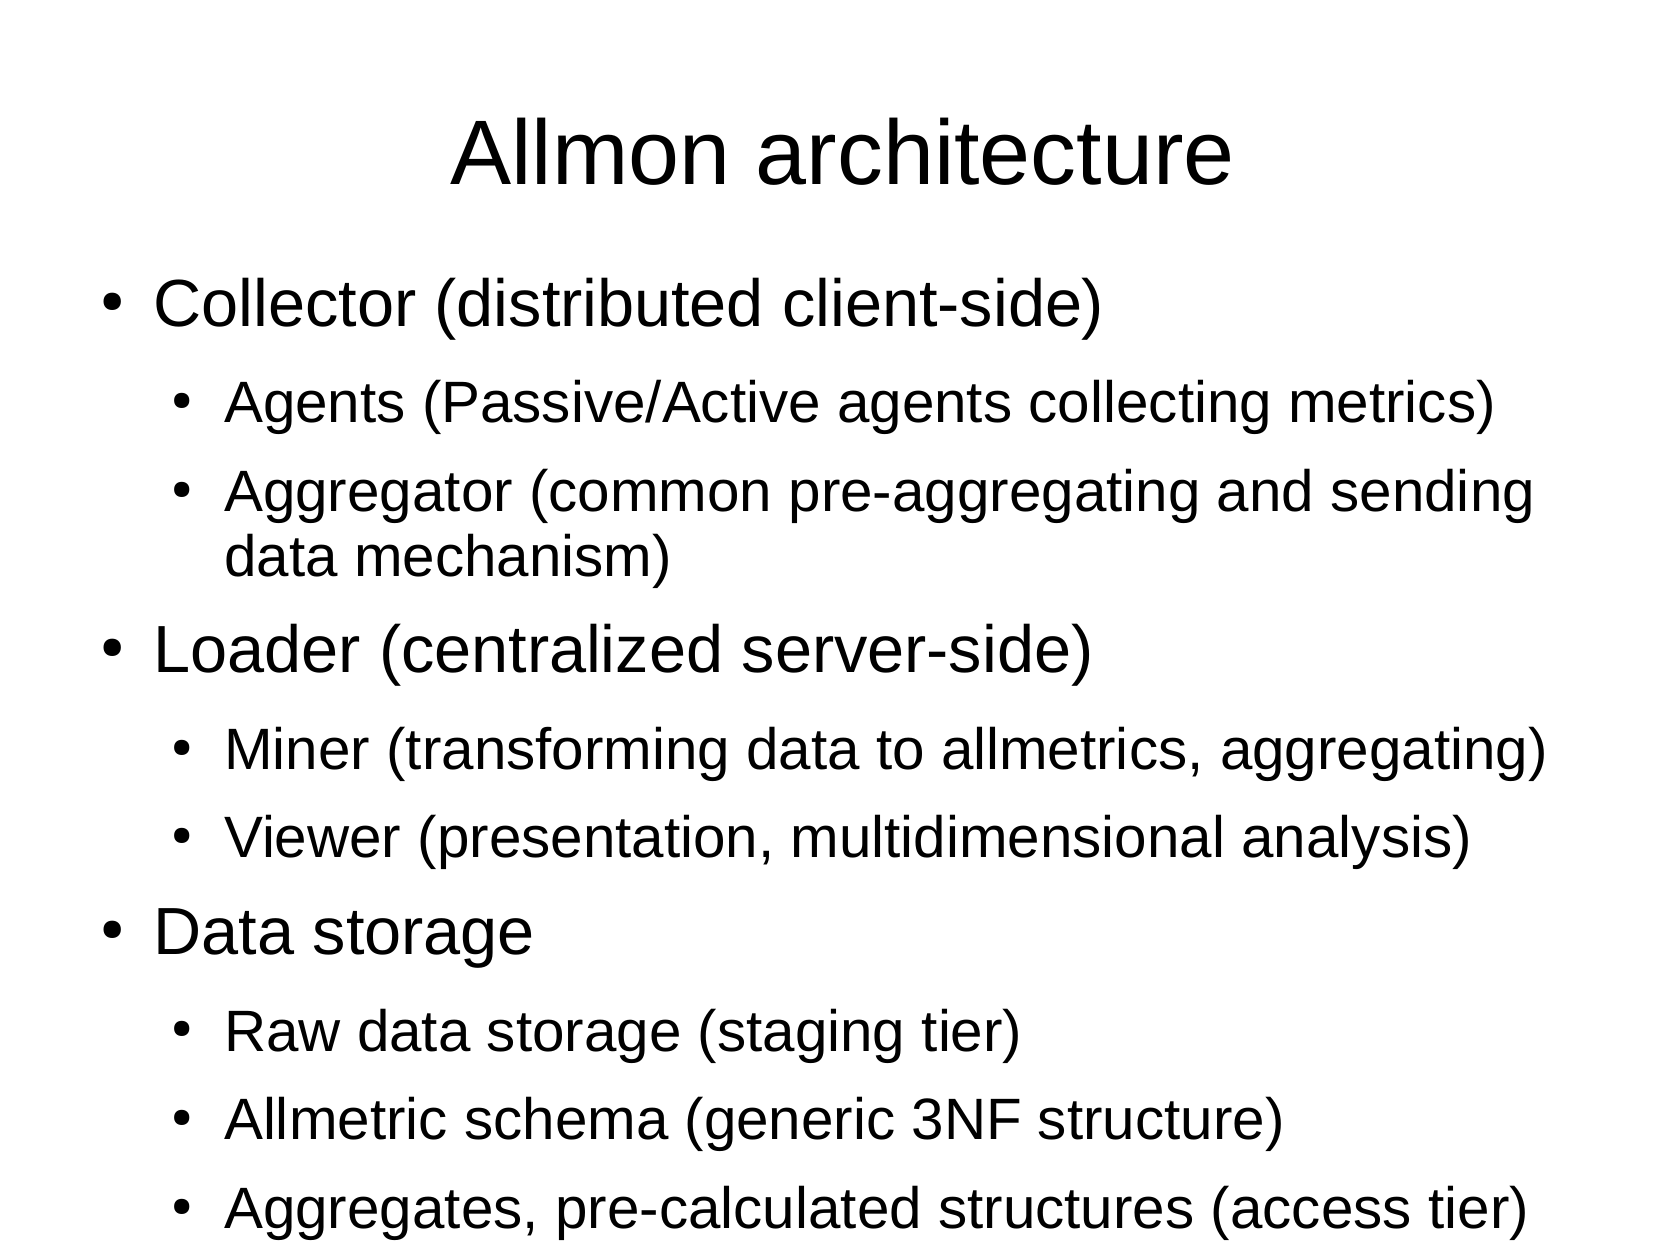

# Allmon architecture
Collector (distributed client-side)
Agents (Passive/Active agents collecting metrics)
Aggregator (common pre-aggregating and sending data mechanism)
Loader (centralized server-side)
Miner (transforming data to allmetrics, aggregating)
Viewer (presentation, multidimensional analysis)
Data storage
Raw data storage (staging tier)
Allmetric schema (generic 3NF structure)
Aggregates, pre-calculated structures (access tier)